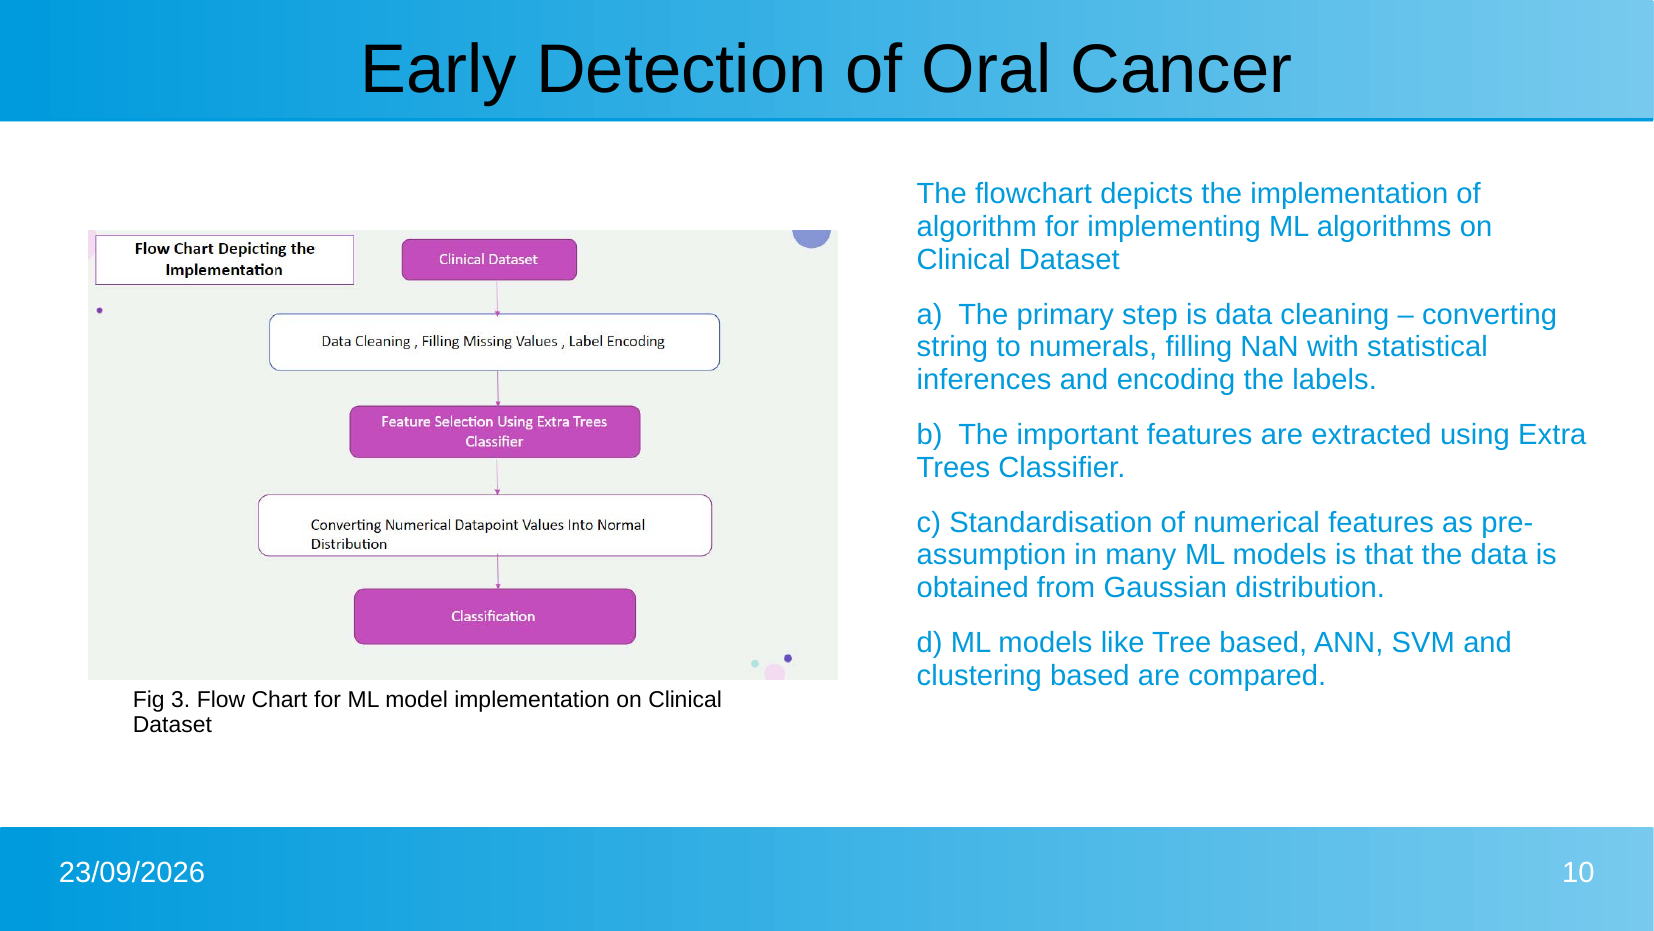

# Early Detection of Oral Cancer
The flowchart depicts the implementation of algorithm for implementing ML algorithms on Clinical Dataset
a) The primary step is data cleaning – converting string to numerals, filling NaN with statistical inferences and encoding the labels.
b) The important features are extracted using Extra Trees Classifier.
c) Standardisation of numerical features as pre-assumption in many ML models is that the data is obtained from Gaussian distribution.
d) ML models like Tree based, ANN, SVM and clustering based are compared.
Fig 3. Flow Chart for ML model implementation on Clinical Dataset
10